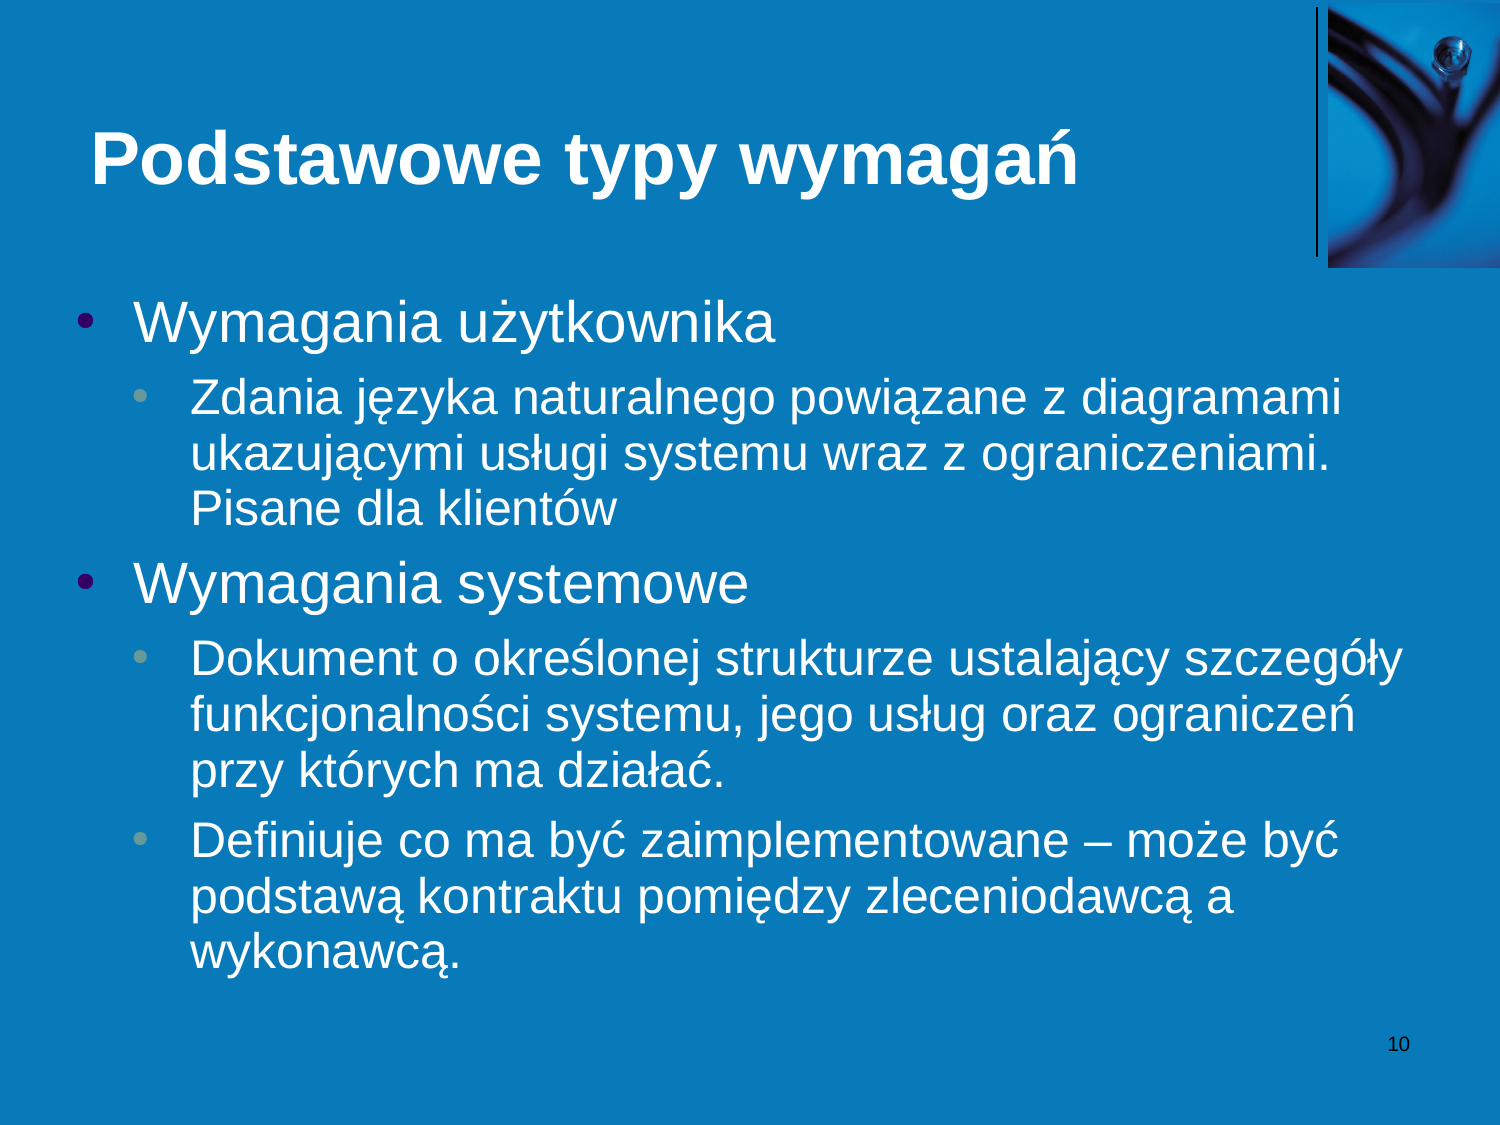

# Podstawowe typy wymagań
Wymagania użytkownika
Zdania języka naturalnego powiązane z diagramami ukazującymi usługi systemu wraz z ograniczeniami. Pisane dla klientów
Wymagania systemowe
Dokument o określonej strukturze ustalający szczegóły funkcjonalności systemu, jego usług oraz ograniczeń przy których ma działać.
Definiuje co ma być zaimplementowane – może być podstawą kontraktu pomiędzy zleceniodawcą a wykonawcą.
10